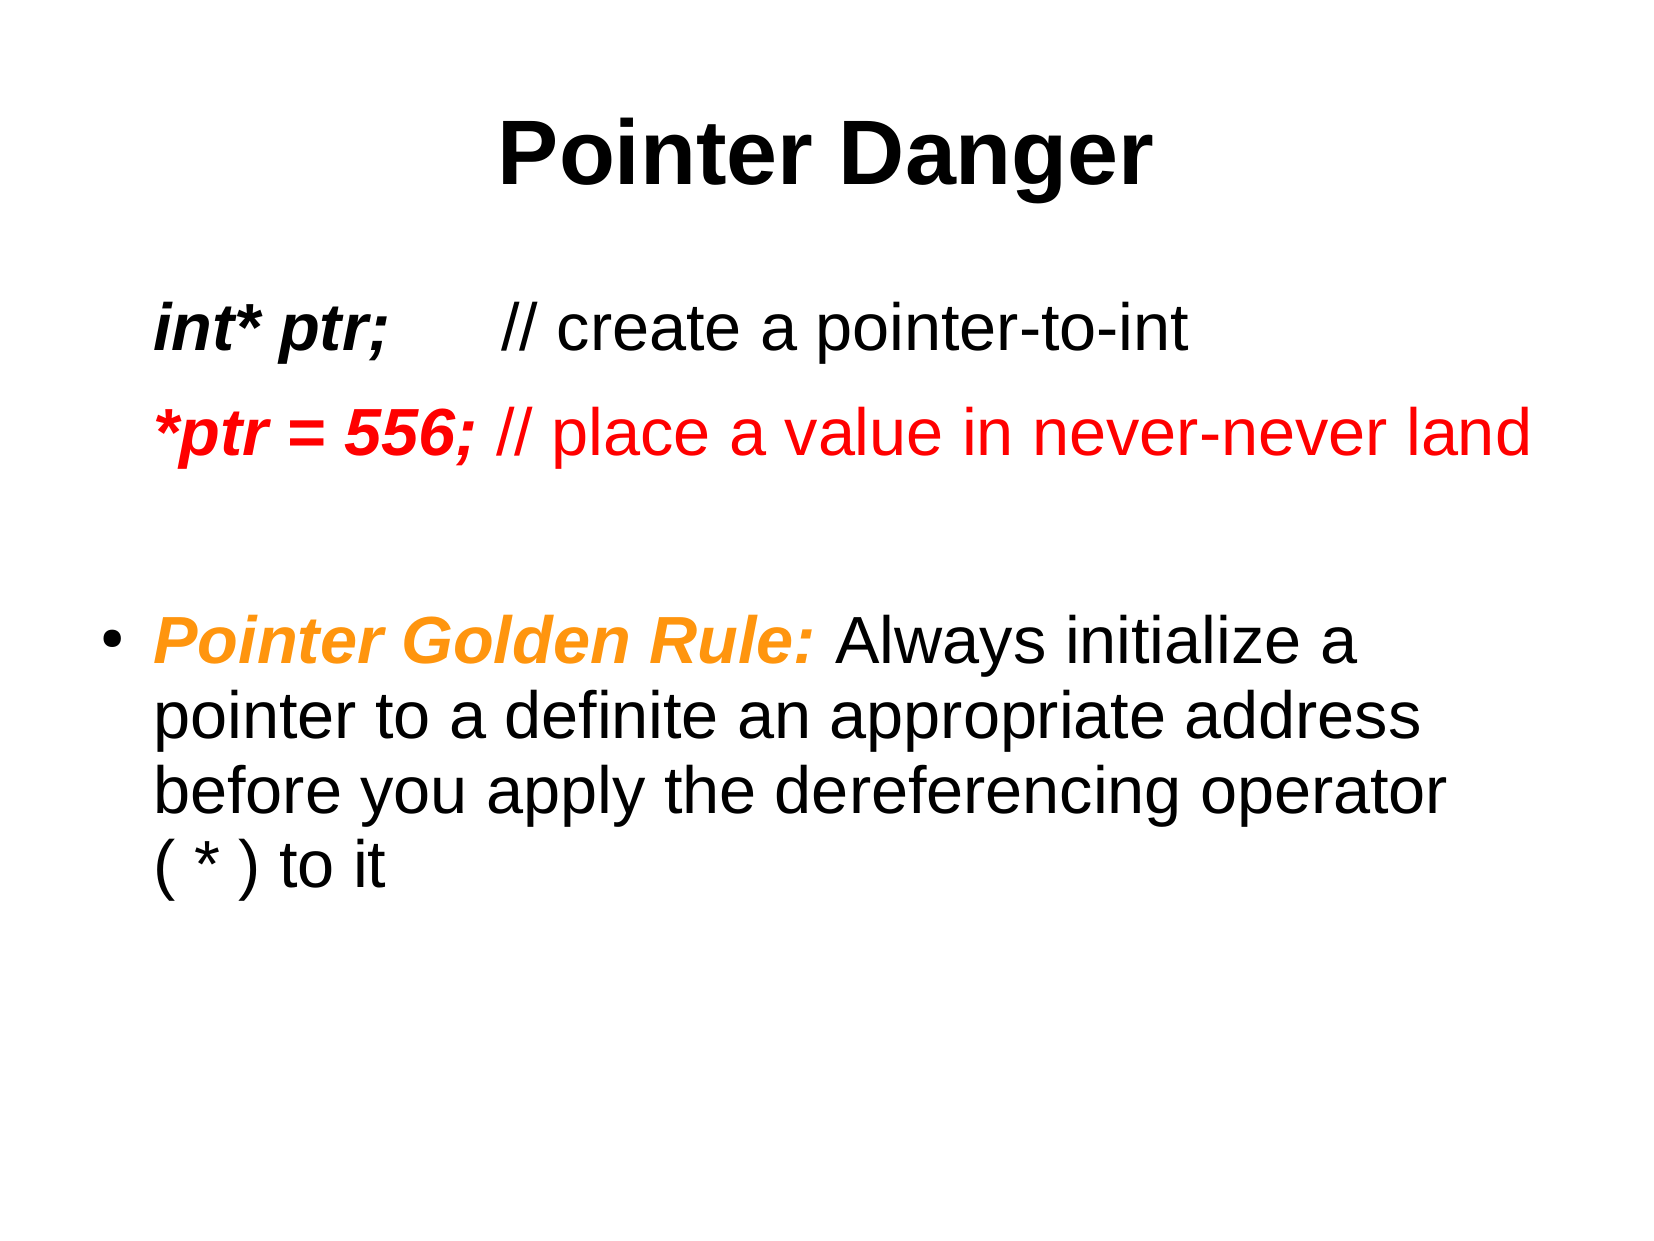

# Pointer Danger
int* ptr; // create a pointer-to-int
*ptr = 556; // place a value in never-never land
Pointer Golden Rule: Always initialize a pointer to a definite an appropriate address before you apply the dereferencing operator ( * ) to it